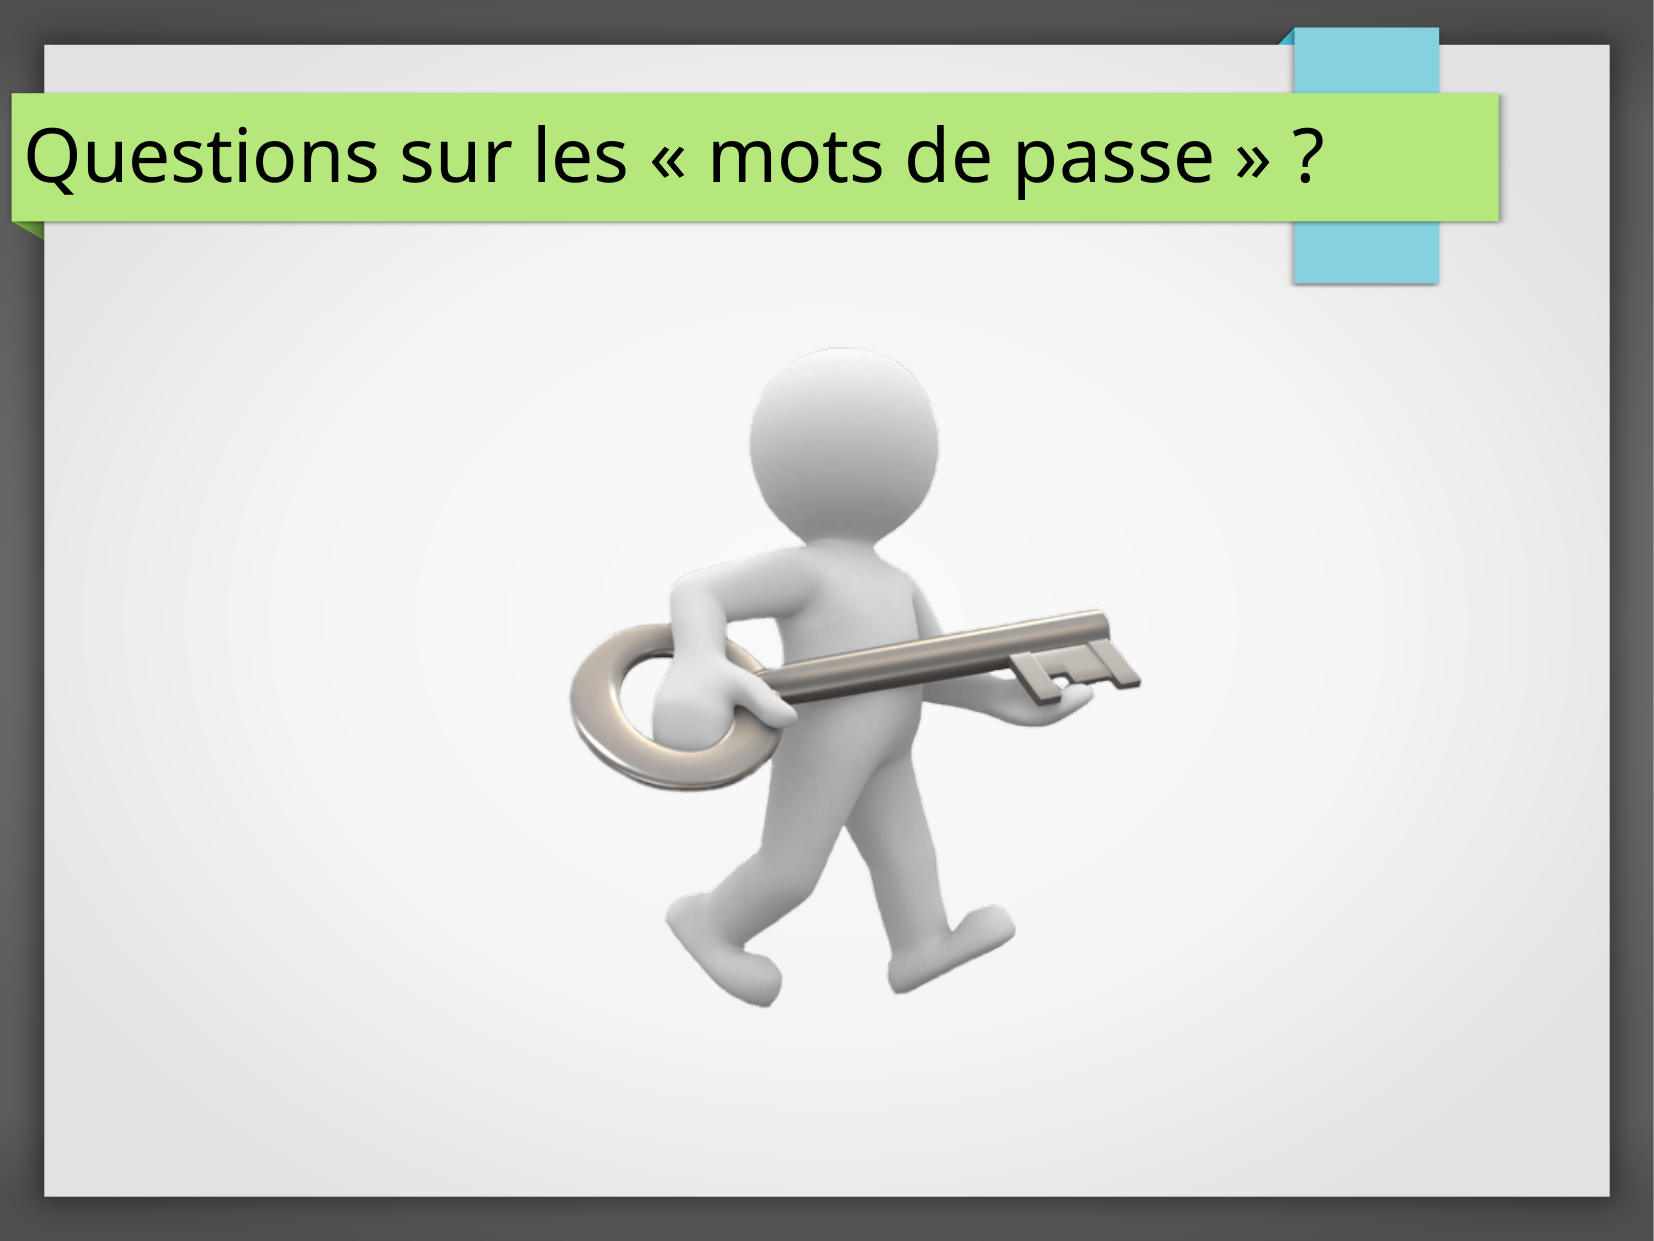

# Questions sur les « mots de passe » ?